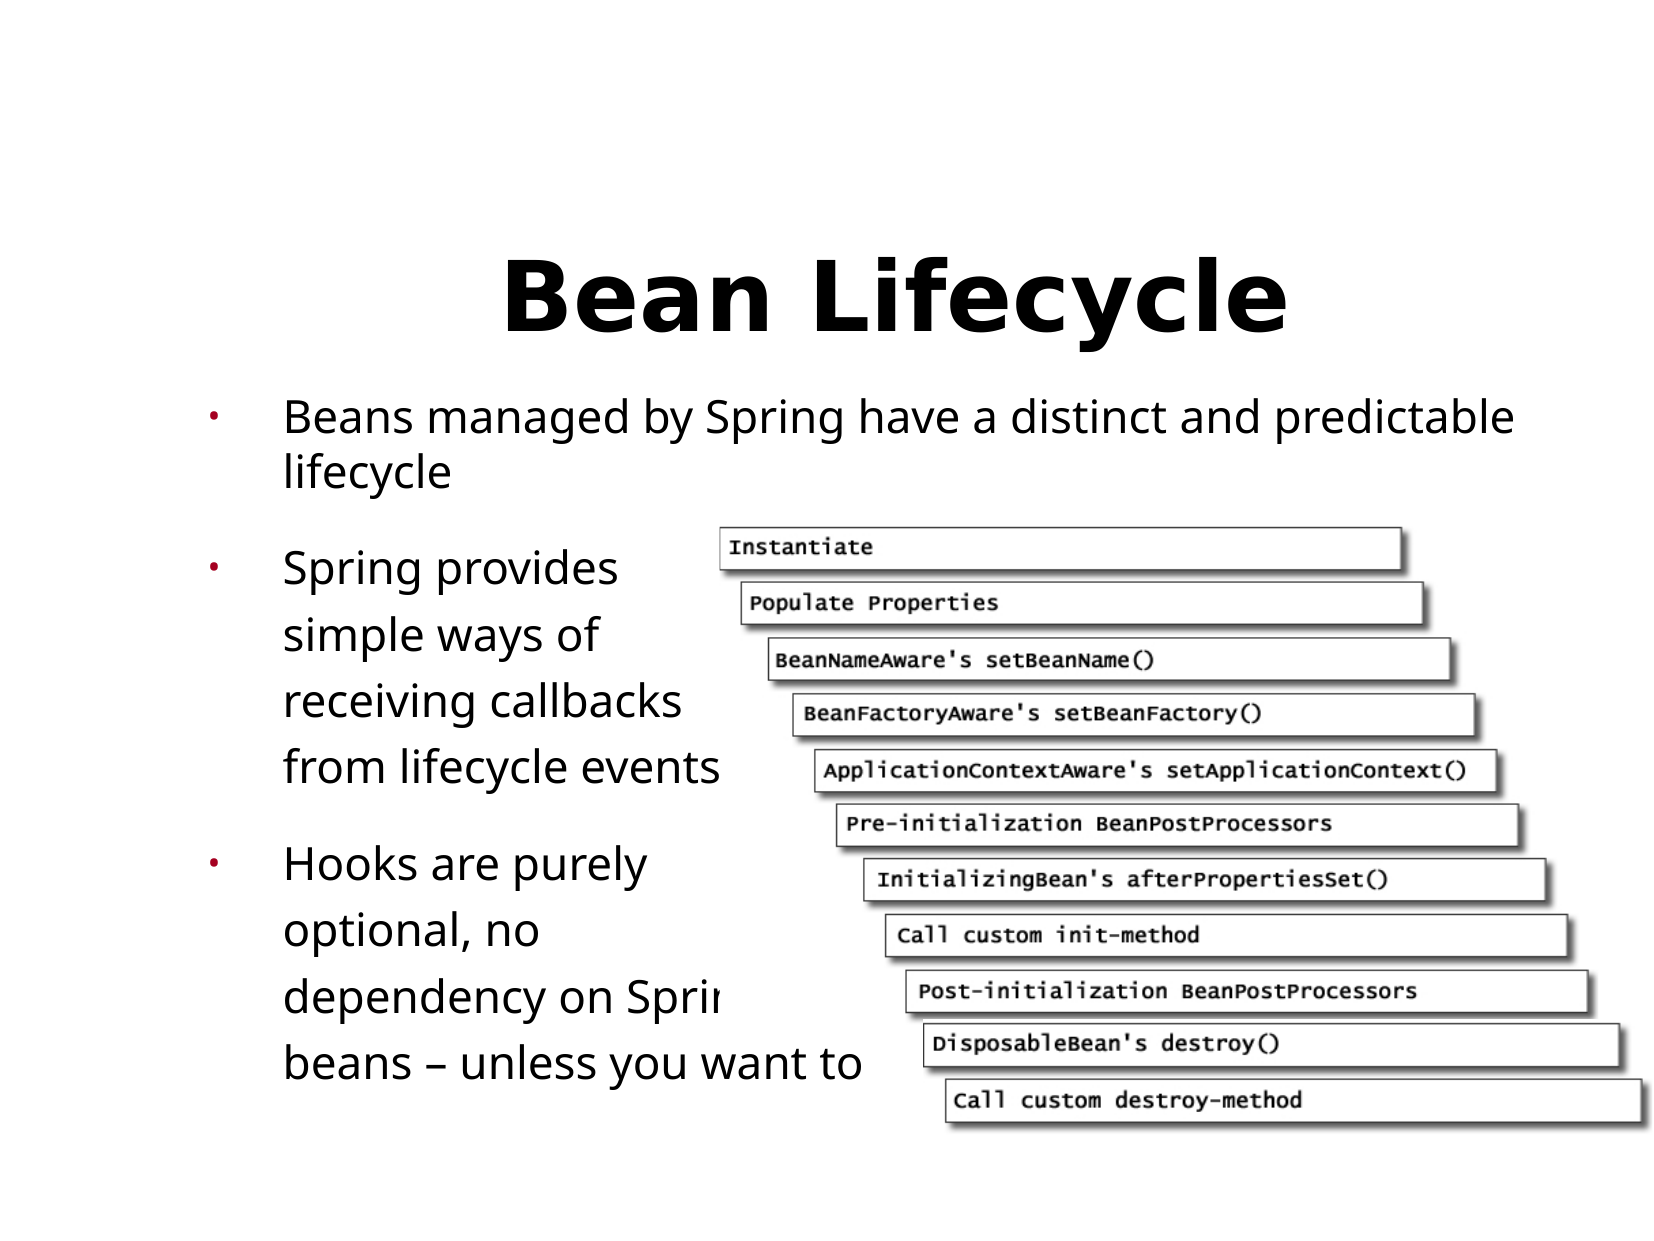

# Bean Lifecycle
Beans managed by Spring have a distinct and predictable lifecycle
Spring provides
	simple ways of
	receiving callbacks
	from lifecycle events
Hooks are purely
	optional, no
	dependency on Spring in your
	beans – unless you want to